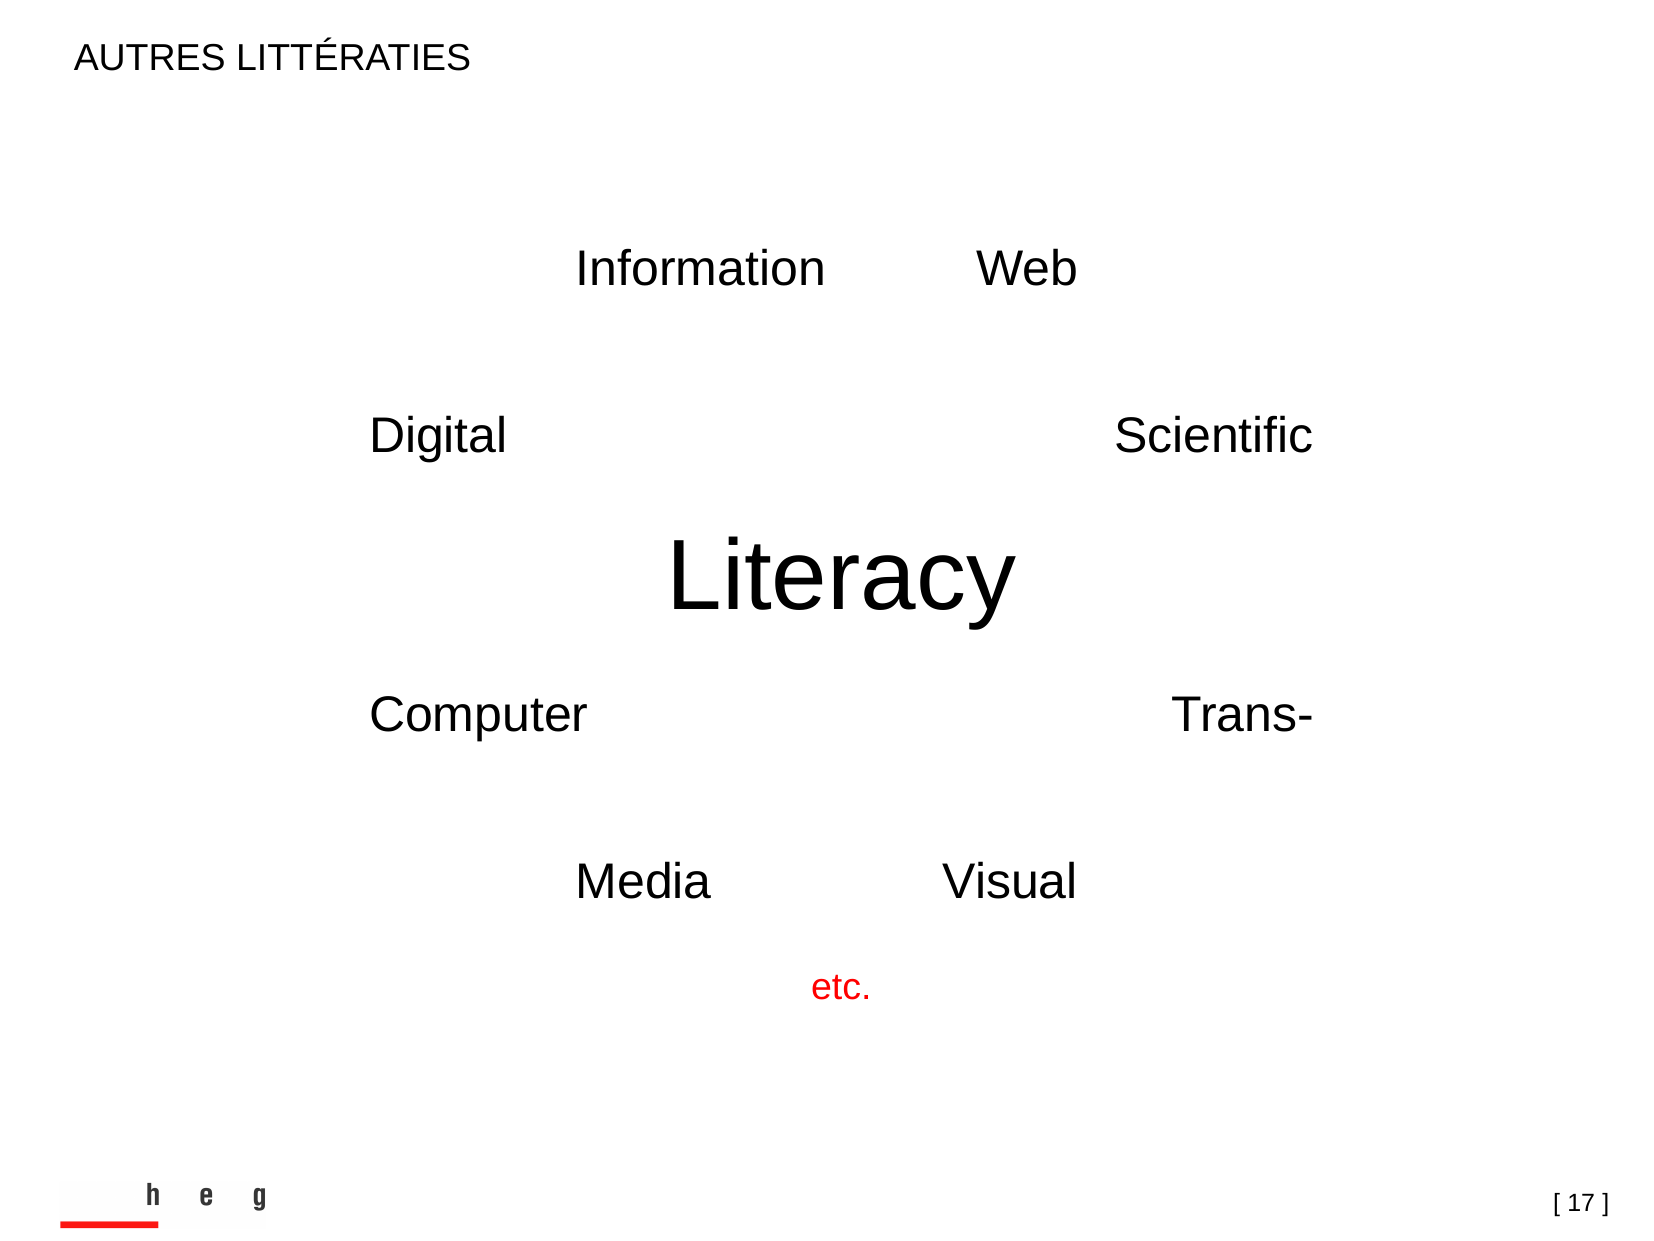

AUTRES LITTÉRATIES
		Information		Web
	Digital				Scientific
			Literacy
	Computer			Trans-
		Media		Visual
			etc.